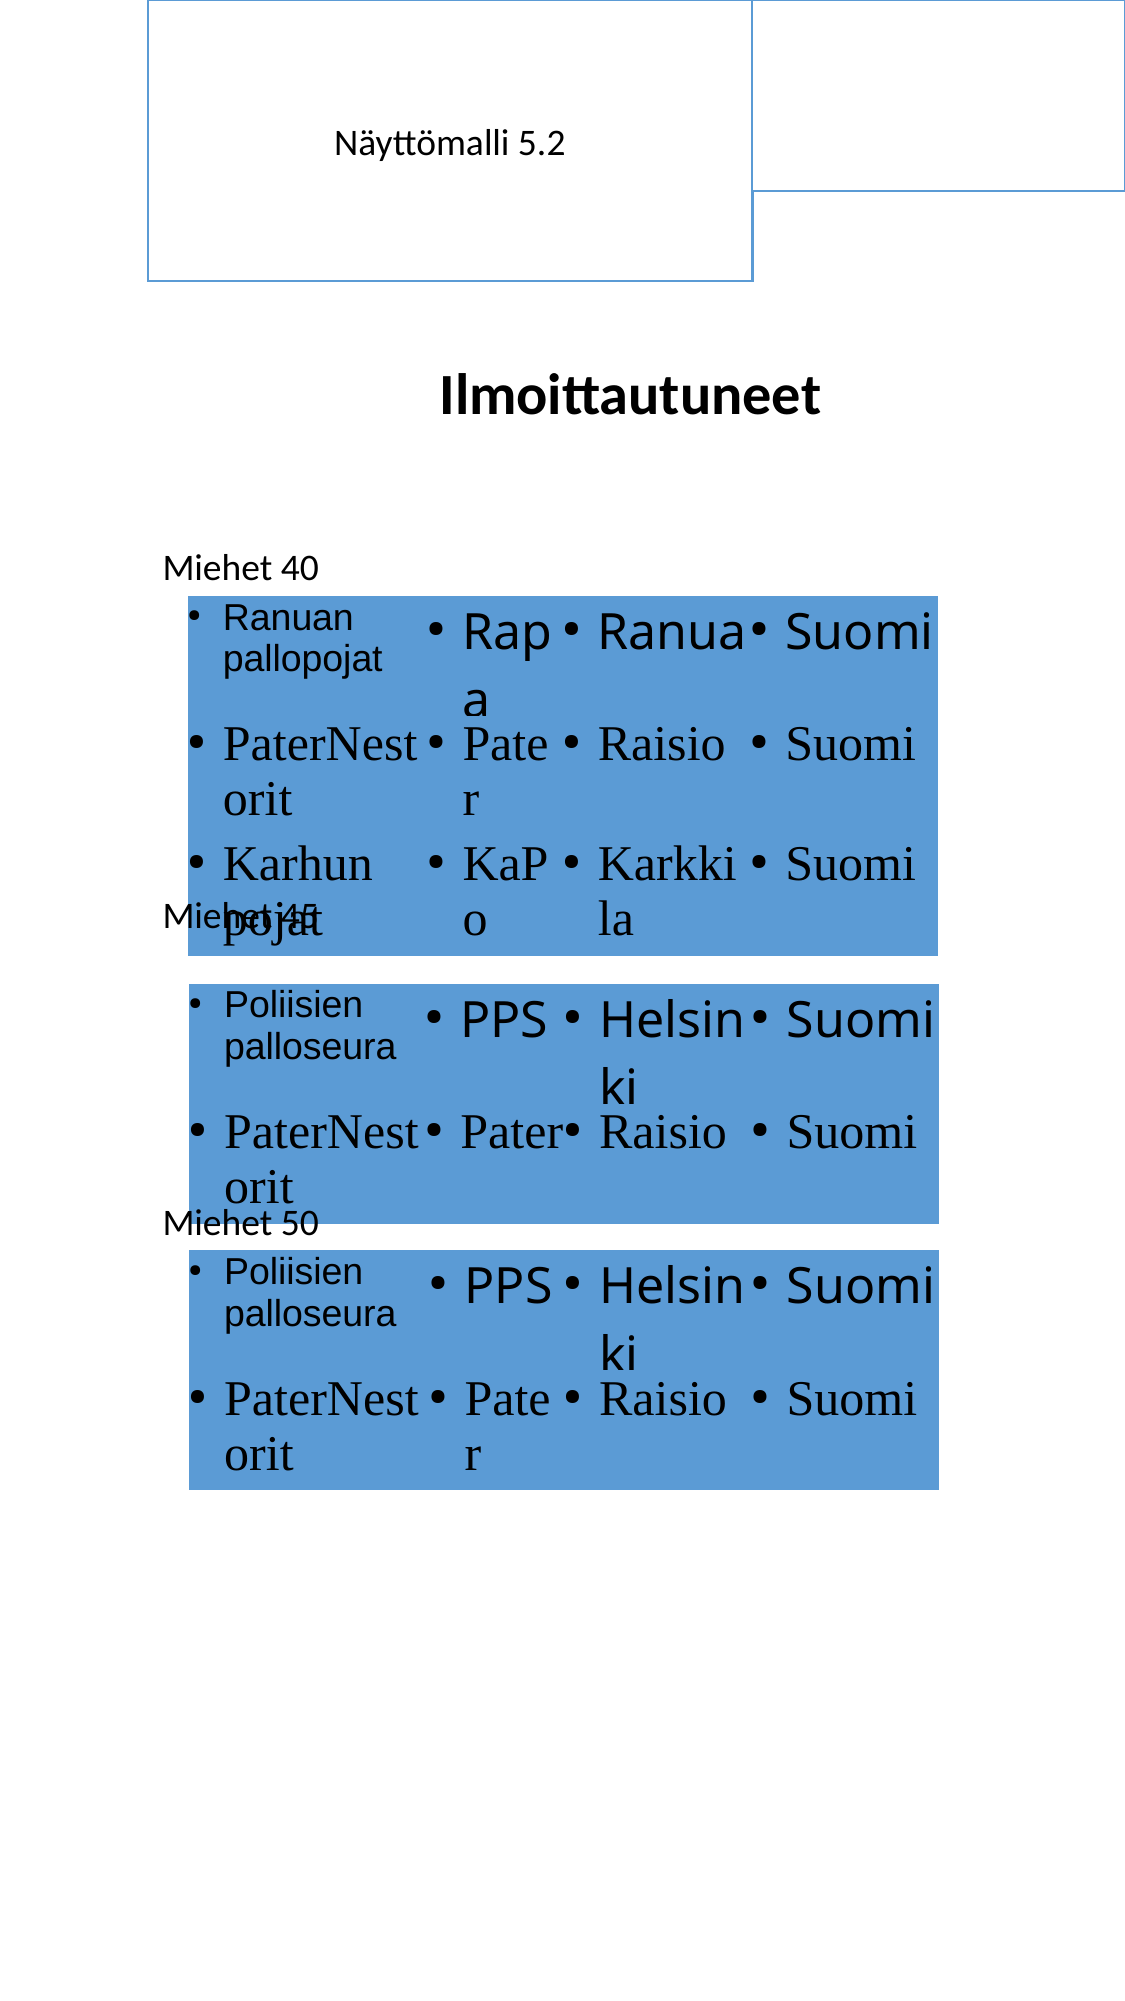

Näyttömalli 5.2
Ilmoittautuneet
Miehet 40
| Ranuan pallopojat | Rapa | Ranua | Suomi |
| --- | --- | --- | --- |
| PaterNestorit | Pater | Raisio | Suomi |
| Karhun pojat | KaPo | Karkkila | Suomi |
Miehet 45
| Poliisien palloseura | PPS | Helsinki | Suomi |
| --- | --- | --- | --- |
| PaterNestorit | Pater | Raisio | Suomi |
Miehet 50
| Poliisien palloseura | PPS | Helsinki | Suomi |
| --- | --- | --- | --- |
| PaterNestorit | Pater | Raisio | Suomi |